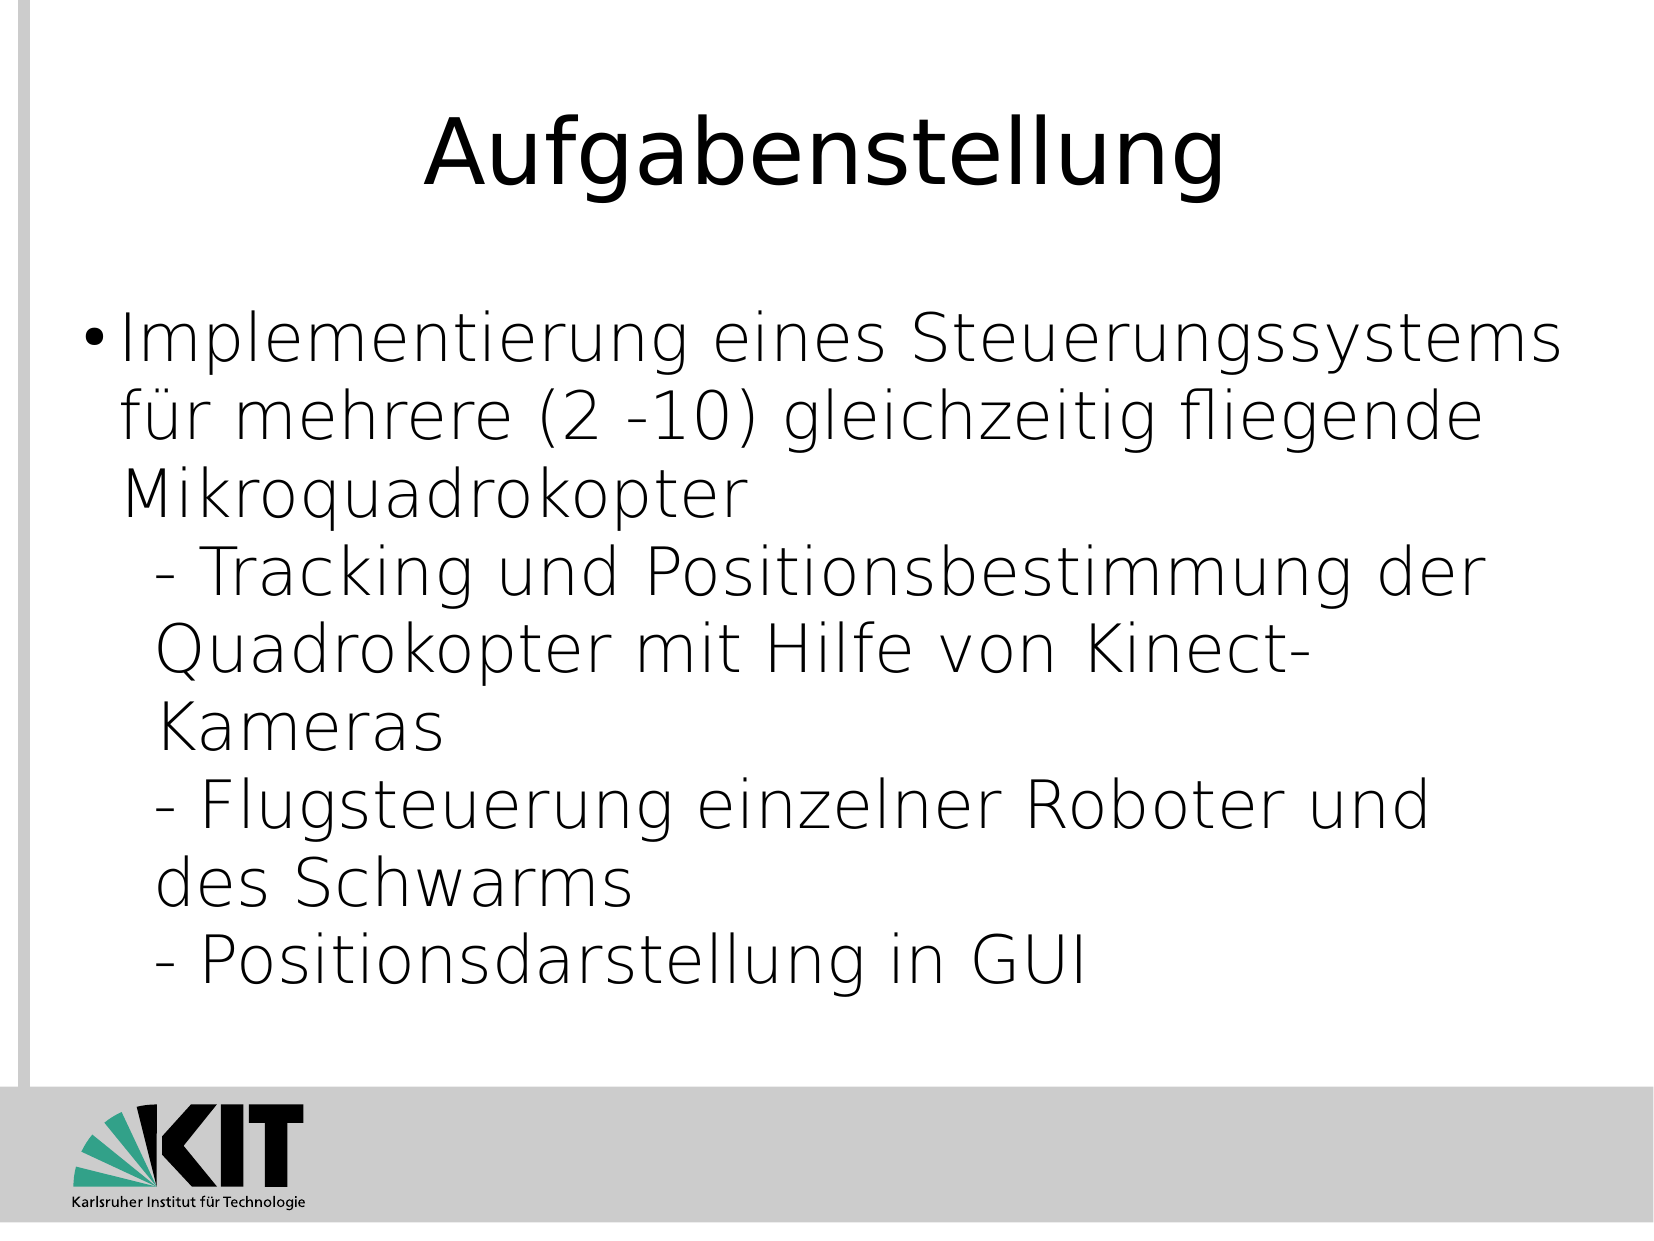

# Aufgabenstellung
Implementierung eines Steuerungssystems für mehrere (2 -10) gleichzeitig fliegende Mikroquadrokopter
- Tracking und Positionsbestimmung der Quadrokopter mit Hilfe von Kinect-Kameras
- Flugsteuerung einzelner Roboter und des Schwarms
- Positionsdarstellung in GUI